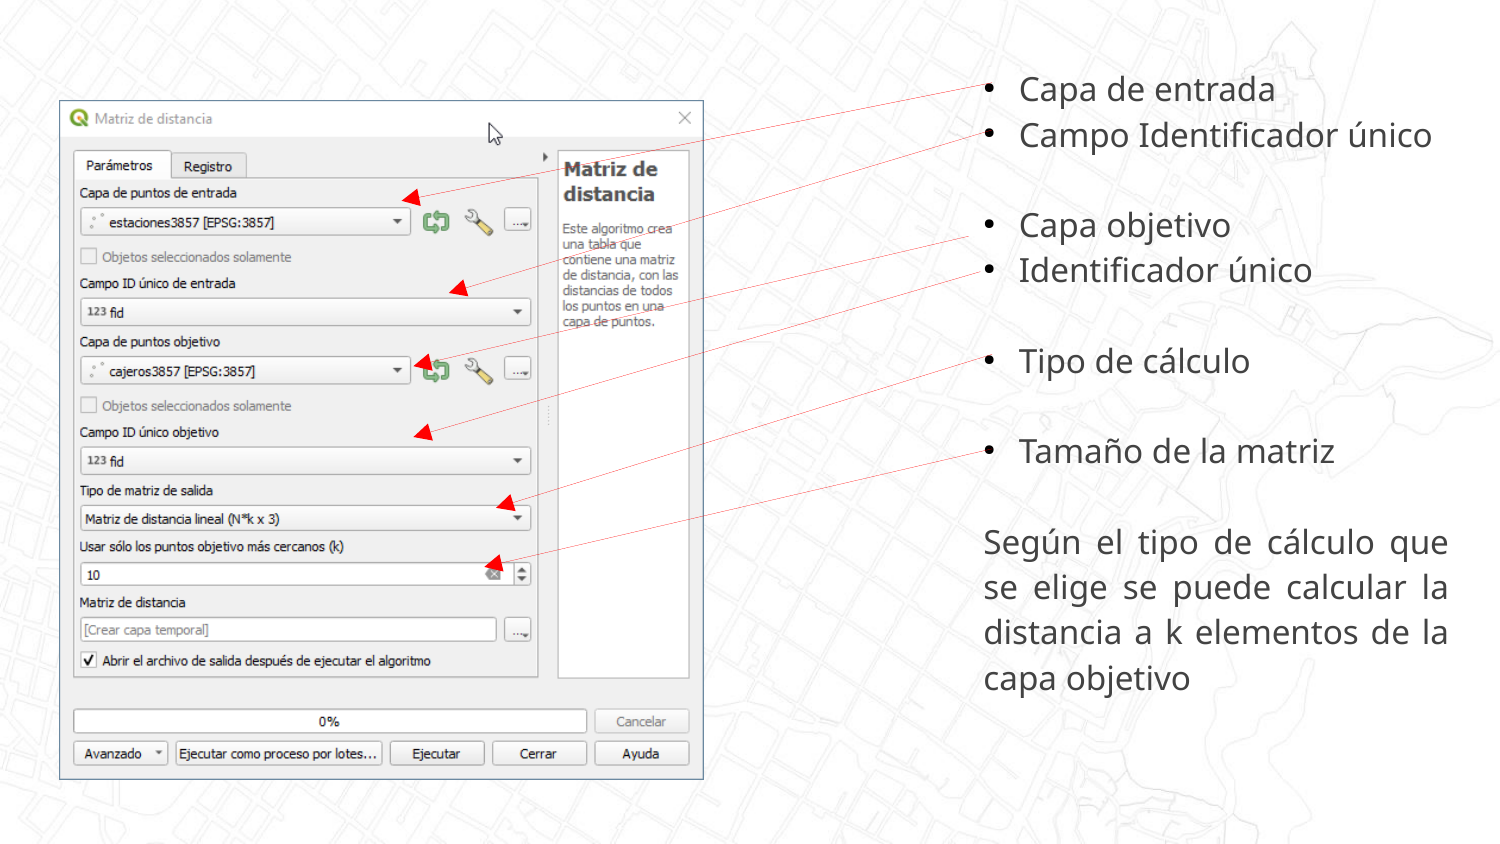

Capa de entrada
Campo Identificador único
Capa objetivo
Identificador único
Tipo de cálculo
Tamaño de la matriz
Según el tipo de cálculo que se elige se puede calcular la distancia a k elementos de la capa objetivo